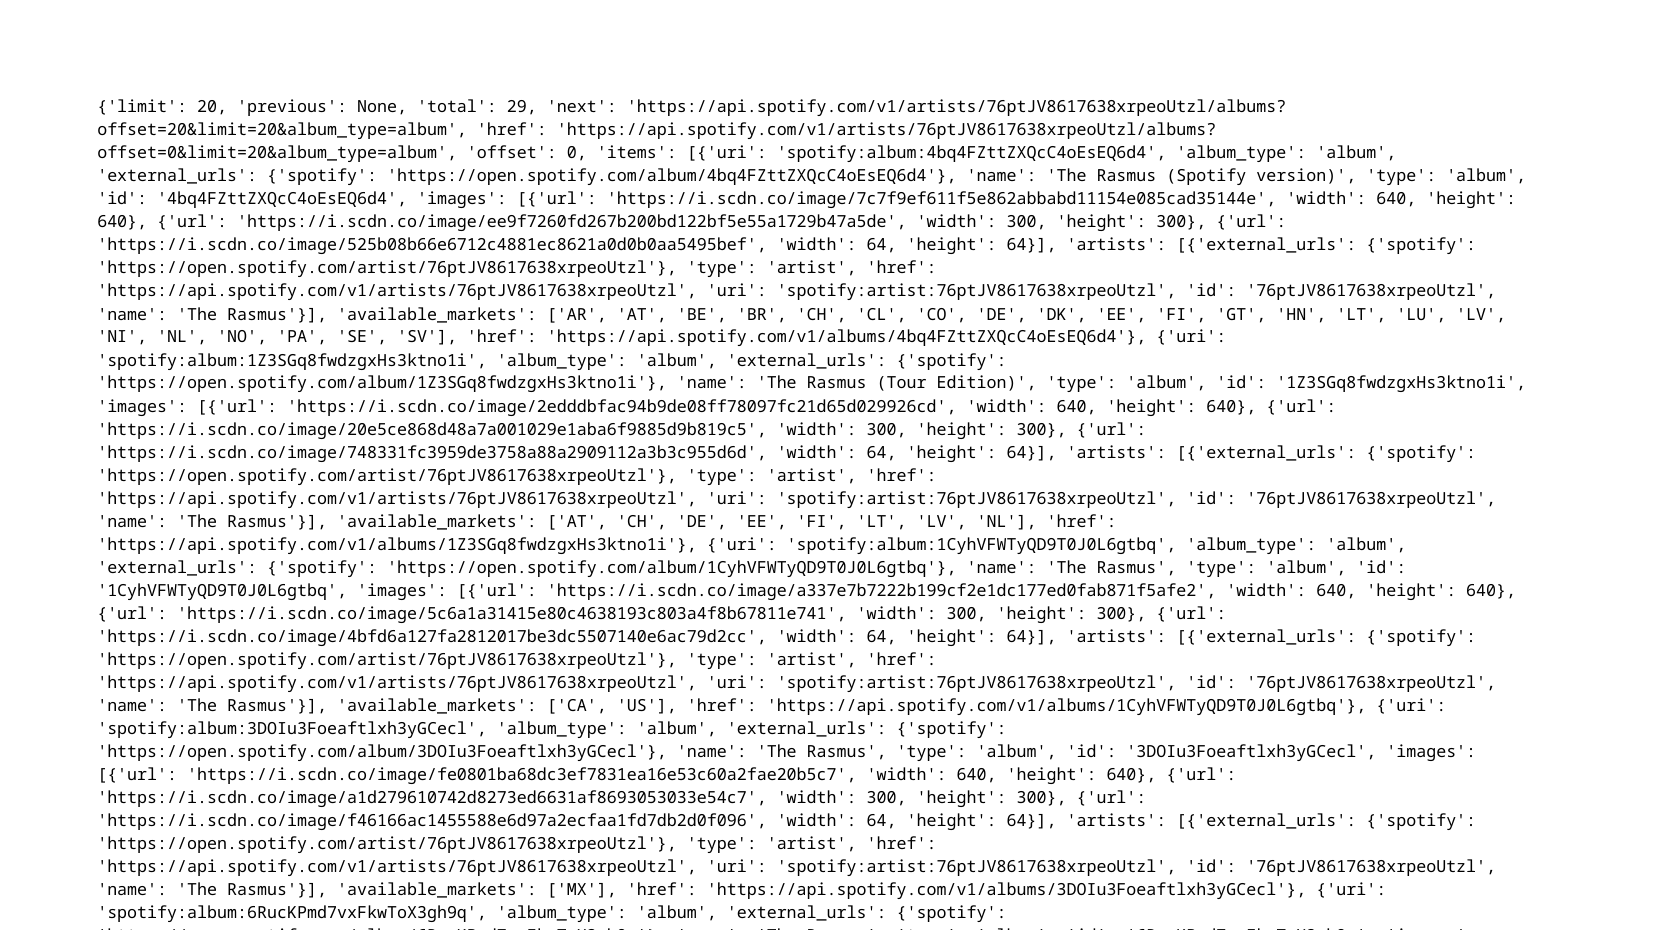

{'limit': 20, 'previous': None, 'total': 29, 'next': 'https://api.spotify.com/v1/artists/76ptJV8617638xrpeoUtzl/albums?offset=20&limit=20&album_type=album', 'href': 'https://api.spotify.com/v1/artists/76ptJV8617638xrpeoUtzl/albums?offset=0&limit=20&album_type=album', 'offset': 0, 'items': [{'uri': 'spotify:album:4bq4FZttZXQcC4oEsEQ6d4', 'album_type': 'album', 'external_urls': {'spotify': 'https://open.spotify.com/album/4bq4FZttZXQcC4oEsEQ6d4'}, 'name': 'The Rasmus (Spotify version)', 'type': 'album', 'id': '4bq4FZttZXQcC4oEsEQ6d4', 'images': [{'url': 'https://i.scdn.co/image/7c7f9ef611f5e862abbabd11154e085cad35144e', 'width': 640, 'height': 640}, {'url': 'https://i.scdn.co/image/ee9f7260fd267b200bd122bf5e55a1729b47a5de', 'width': 300, 'height': 300}, {'url': 'https://i.scdn.co/image/525b08b66e6712c4881ec8621a0d0b0aa5495bef', 'width': 64, 'height': 64}], 'artists': [{'external_urls': {'spotify': 'https://open.spotify.com/artist/76ptJV8617638xrpeoUtzl'}, 'type': 'artist', 'href': 'https://api.spotify.com/v1/artists/76ptJV8617638xrpeoUtzl', 'uri': 'spotify:artist:76ptJV8617638xrpeoUtzl', 'id': '76ptJV8617638xrpeoUtzl', 'name': 'The Rasmus'}], 'available_markets': ['AR', 'AT', 'BE', 'BR', 'CH', 'CL', 'CO', 'DE', 'DK', 'EE', 'FI', 'GT', 'HN', 'LT', 'LU', 'LV', 'NI', 'NL', 'NO', 'PA', 'SE', 'SV'], 'href': 'https://api.spotify.com/v1/albums/4bq4FZttZXQcC4oEsEQ6d4'}, {'uri': 'spotify:album:1Z3SGq8fwdzgxHs3ktno1i', 'album_type': 'album', 'external_urls': {'spotify': 'https://open.spotify.com/album/1Z3SGq8fwdzgxHs3ktno1i'}, 'name': 'The Rasmus (Tour Edition)', 'type': 'album', 'id': '1Z3SGq8fwdzgxHs3ktno1i', 'images': [{'url': 'https://i.scdn.co/image/2edddbfac94b9de08ff78097fc21d65d029926cd', 'width': 640, 'height': 640}, {'url': 'https://i.scdn.co/image/20e5ce868d48a7a001029e1aba6f9885d9b819c5', 'width': 300, 'height': 300}, {'url': 'https://i.scdn.co/image/748331fc3959de3758a88a2909112a3b3c955d6d', 'width': 64, 'height': 64}], 'artists': [{'external_urls': {'spotify': 'https://open.spotify.com/artist/76ptJV8617638xrpeoUtzl'}, 'type': 'artist', 'href': 'https://api.spotify.com/v1/artists/76ptJV8617638xrpeoUtzl', 'uri': 'spotify:artist:76ptJV8617638xrpeoUtzl', 'id': '76ptJV8617638xrpeoUtzl', 'name': 'The Rasmus'}], 'available_markets': ['AT', 'CH', 'DE', 'EE', 'FI', 'LT', 'LV', 'NL'], 'href': 'https://api.spotify.com/v1/albums/1Z3SGq8fwdzgxHs3ktno1i'}, {'uri': 'spotify:album:1CyhVFWTyQD9T0J0L6gtbq', 'album_type': 'album', 'external_urls': {'spotify': 'https://open.spotify.com/album/1CyhVFWTyQD9T0J0L6gtbq'}, 'name': 'The Rasmus', 'type': 'album', 'id': '1CyhVFWTyQD9T0J0L6gtbq', 'images': [{'url': 'https://i.scdn.co/image/a337e7b7222b199cf2e1dc177ed0fab871f5afe2', 'width': 640, 'height': 640}, {'url': 'https://i.scdn.co/image/5c6a1a31415e80c4638193c803a4f8b67811e741', 'width': 300, 'height': 300}, {'url': 'https://i.scdn.co/image/4bfd6a127fa2812017be3dc5507140e6ac79d2cc', 'width': 64, 'height': 64}], 'artists': [{'external_urls': {'spotify': 'https://open.spotify.com/artist/76ptJV8617638xrpeoUtzl'}, 'type': 'artist', 'href': 'https://api.spotify.com/v1/artists/76ptJV8617638xrpeoUtzl', 'uri': 'spotify:artist:76ptJV8617638xrpeoUtzl', 'id': '76ptJV8617638xrpeoUtzl', 'name': 'The Rasmus'}], 'available_markets': ['CA', 'US'], 'href': 'https://api.spotify.com/v1/albums/1CyhVFWTyQD9T0J0L6gtbq'}, {'uri': 'spotify:album:3DOIu3Foeaftlxh3yGCecl', 'album_type': 'album', 'external_urls': {'spotify': 'https://open.spotify.com/album/3DOIu3Foeaftlxh3yGCecl'}, 'name': 'The Rasmus', 'type': 'album', 'id': '3DOIu3Foeaftlxh3yGCecl', 'images': [{'url': 'https://i.scdn.co/image/fe0801ba68dc3ef7831ea16e53c60a2fae20b5c7', 'width': 640, 'height': 640}, {'url': 'https://i.scdn.co/image/a1d279610742d8273ed6631af8693053033e54c7', 'width': 300, 'height': 300}, {'url': 'https://i.scdn.co/image/f46166ac1455588e6d97a2ecfaa1fd7db2d0f096', 'width': 64, 'height': 64}], 'artists': [{'external_urls': {'spotify': 'https://open.spotify.com/artist/76ptJV8617638xrpeoUtzl'}, 'type': 'artist', 'href': 'https://api.spotify.com/v1/artists/76ptJV8617638xrpeoUtzl', 'uri': 'spotify:artist:76ptJV8617638xrpeoUtzl', 'id': '76ptJV8617638xrpeoUtzl', 'name': 'The Rasmus'}], 'available_markets': ['MX'], 'href': 'https://api.spotify.com/v1/albums/3DOIu3Foeaftlxh3yGCecl'}, {'uri': 'spotify:album:6RucKPmd7vxFkwToX3gh9q', 'album_type': 'album', 'external_urls': {'spotify': 'https://open.spotify.com/album/6RucKPmd7vxFkwToX3gh9q'}, 'name': 'The Rasmus', 'type': 'album', 'id': '6RucKPmd7vxFkwToX3gh9q', 'images': [{'url': 'https://i.scdn.co/image/b5035e4bacb66511423d5bf6c8f6b6e8c09f636c', 'width': 640, 'height': 640}, {'url': 'https://i.scdn.co/image/d189c658559e4485838ca19ee31a3caec5ef715e', 'width': 300, 'height': 300}, {'url': 'https://i.scdn.co/image/8bddfe719acb8561fc456fe5e5514f55435aa491', 'width': 64, 'height': 64}], 'artists': [{'external_urls': {'spotify': 'https://open.spotify.com/artist/76ptJV8617638xrpeoUtzl'}, 'type': 'artist', 'href': 'https://api.spotify.com/v1/artists/76ptJV8617638xrpeoUtzl', 'uri': 'spotify:artist:76ptJV8617638xrpeoUtzl', 'id': '76ptJV8617638xrpeoUtzl', 'name': 'The Rasmus'}], 'available_markets': ['CZ', 'HU', 'PL'], 'href': 'https://api.spotify.com/v1/albums/6RucKPmd7vxFkwToX3gh9q'}, {'uri': 'spotify:album:1PBeNnE5mqhg52rLJpO4hU', 'album_type': 'album', 'external_urls': {'spotify': 'https://open.spotify.com/album/1PBeNnE5mqhg52rLJpO4hU'}, 'name': 'Best Of 2001-2009 (International Version)', 'type': 'album', 'id': '1PBeNnE5mqhg52rLJpO4hU', 'images': [{'url': 'https://i.scdn.co/image/40cb093a7a237f4190a63c4d452d2ed75d172034', 'width': 640, 'height': 640}, {'url': 'https://i.scdn.co/image/658f96792696765f0b5e356b6b264d332f16c85e', 'width': 300, 'height': 300}, {'url': 'https://i.scdn.co/image/7db5eb883b8ad8151162b617dabce4efd2236626', 'width': 64, 'height': 64}], 'artists': [{'external_urls': {'spotify': 'https://open.spotify.com/artist/76ptJV8617638xrpeoUtzl'}, 'type': 'artist', 'href': 'https://api.spotify.com/v1/artists/76ptJV8617638xrpeoUtzl', 'uri': 'spotify:artist:76ptJV8617638xrpeoUtzl', 'id': '76ptJV8617638xrpeoUtzl', 'name': 'The Rasmus'}], 'available_markets': ['AR', 'AT', 'AU', 'BE', 'BG', 'BO', 'BR', 'CH', 'CL', 'CO', 'CR', 'CY', 'CZ', 'DO', 'EC', 'GT', 'HN', 'HU', 'ID', 'JP', 'LU', 'MY', 'NI', 'NL', 'NZ', 'PA', 'PE', 'PL', 'PT', 'PY', 'SG', 'SK', 'SV', 'TW'], 'href': 'https://api.spotify.com/v1/albums/1PBeNnE5mqhg52rLJpO4hU'}, {'uri': 'spotify:album:1zdDRIAhA0BoWCkmChzNRV', 'album_type': 'album', 'external_urls': {'spotify': 'https://open.spotify.com/album/1zdDRIAhA0BoWCkmChzNRV'}, 'name': 'Best Of 2001-2009', 'type': 'album', 'id': '1zdDRIAhA0BoWCkmChzNRV', 'images': [{'url': 'https://i.scdn.co/image/13a5fb48dc835a87812430593751552991dc4b78', 'width': 640, 'height': 636}